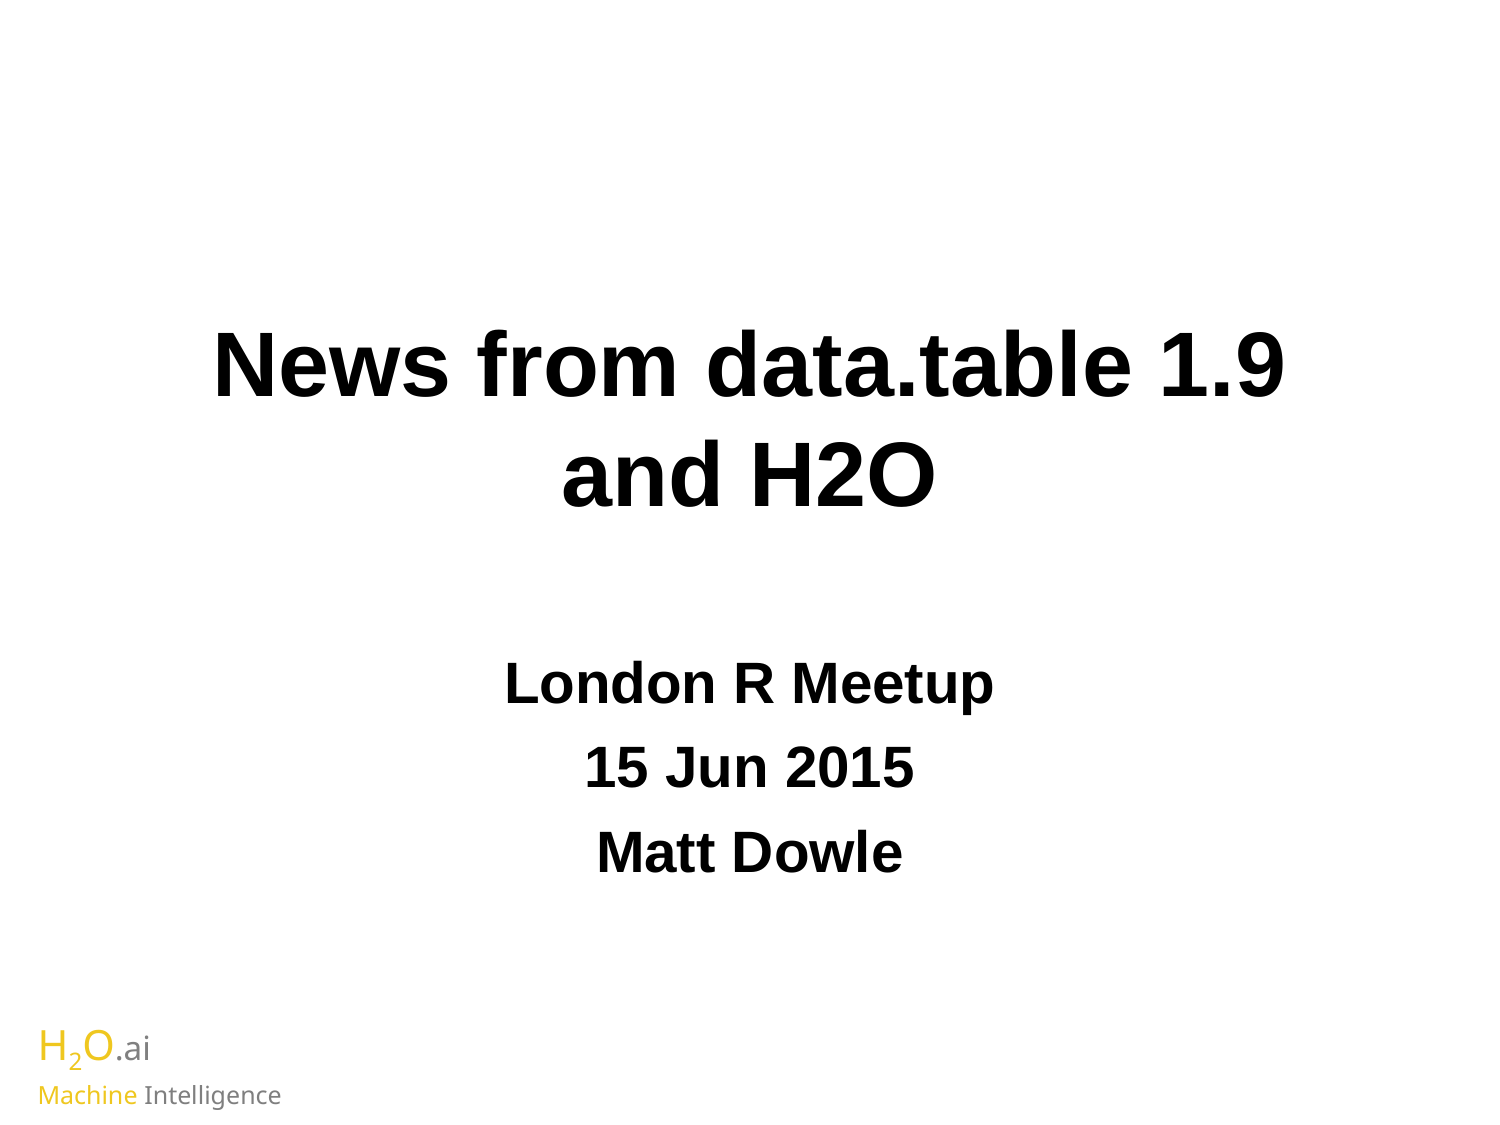

# News from data.table 1.9 and H2O
London R Meetup
15 Jun 2015
Matt Dowle